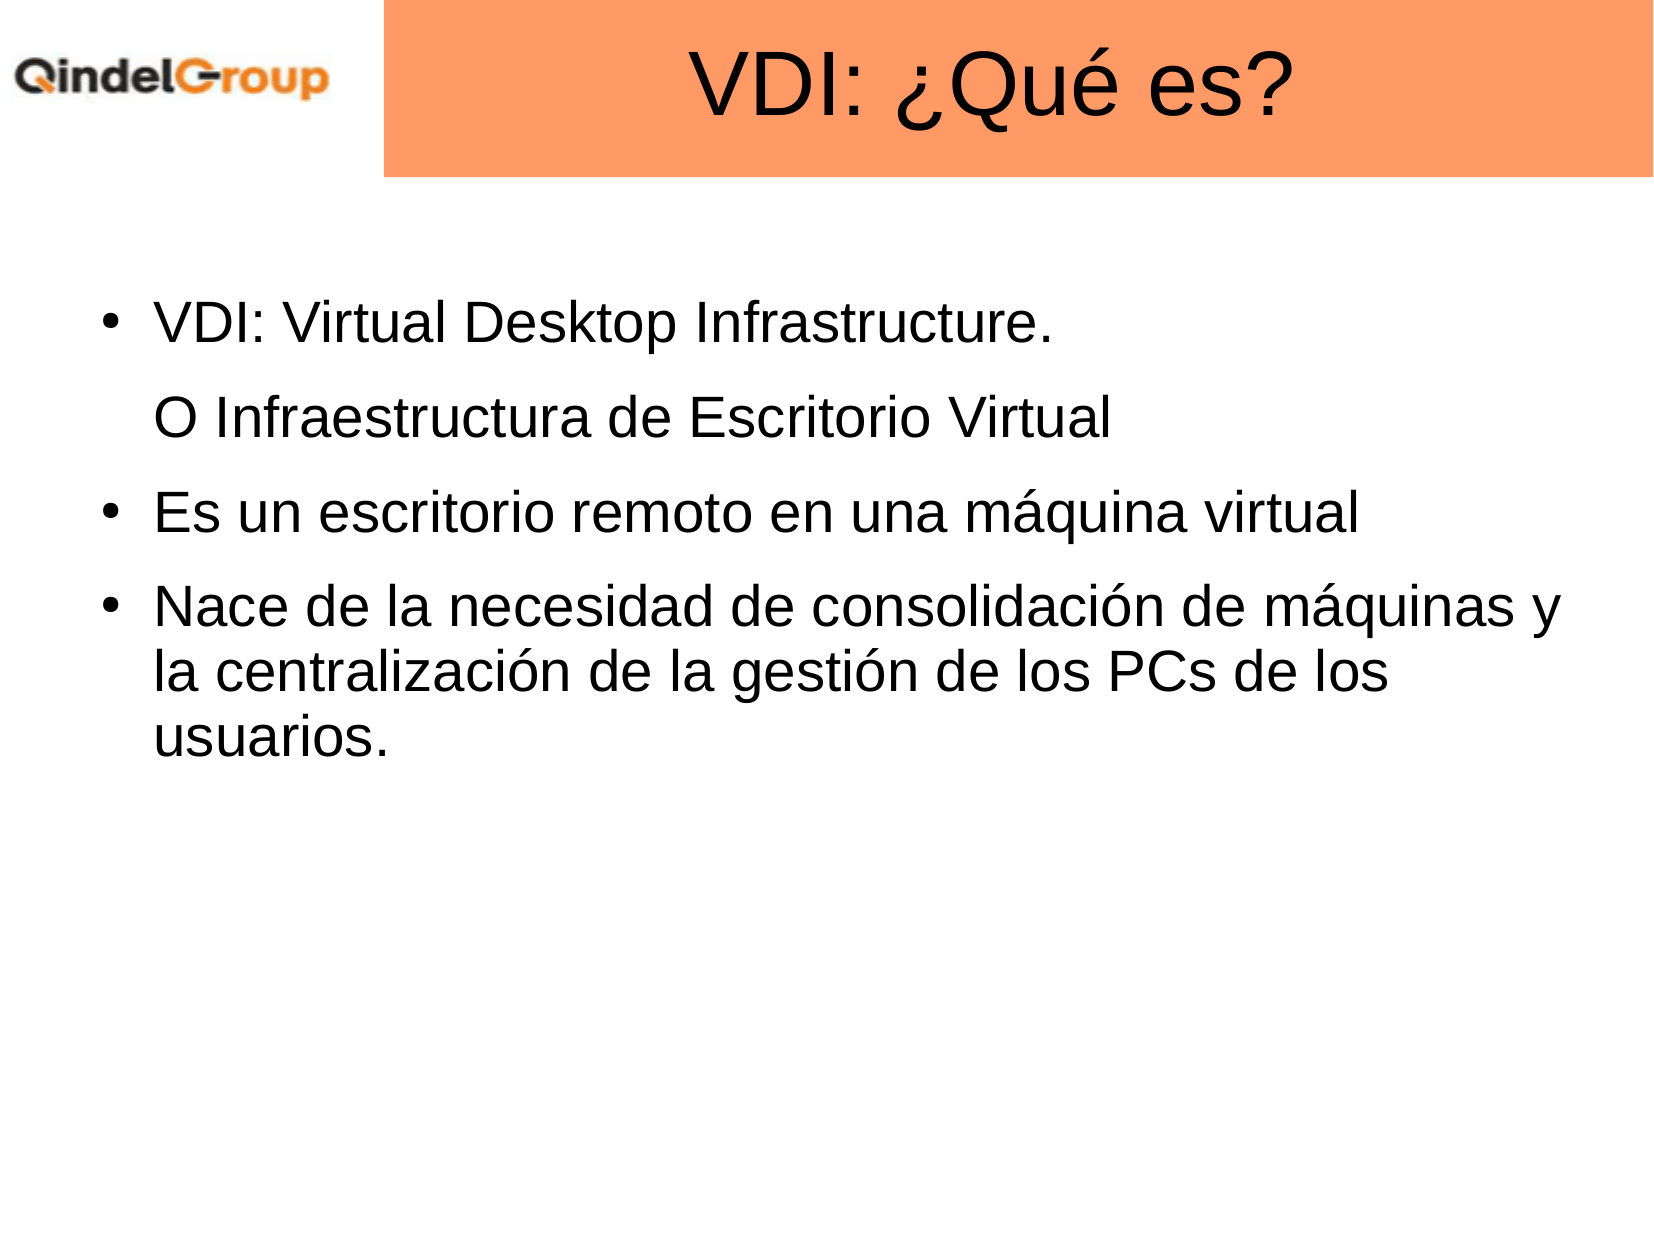

# VDI: ¿Qué es?
VDI: Virtual Desktop Infrastructure.
O Infraestructura de Escritorio Virtual
Es un escritorio remoto en una máquina virtual
Nace de la necesidad de consolidación de máquinas y la centralización de la gestión de los PCs de los usuarios.